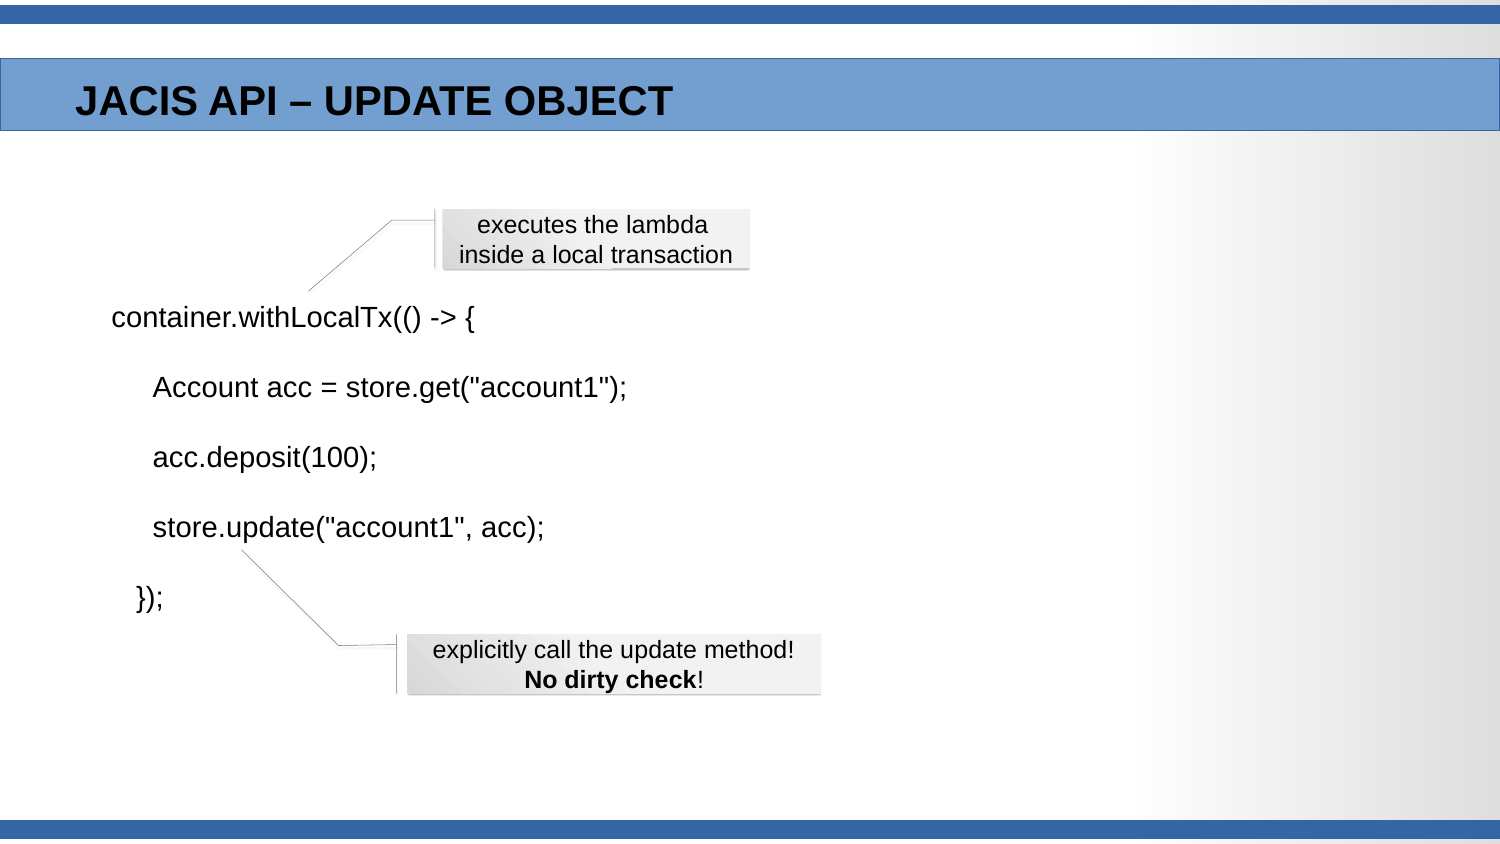

# JACIS API – update object
executes the lambda
inside a local transaction
 container.withLocalTx(() -> {
 Account acc = store.get("account1");
 acc.deposit(100);
 store.update("account1", acc);
 });
explicitly call the update method!
No dirty check!